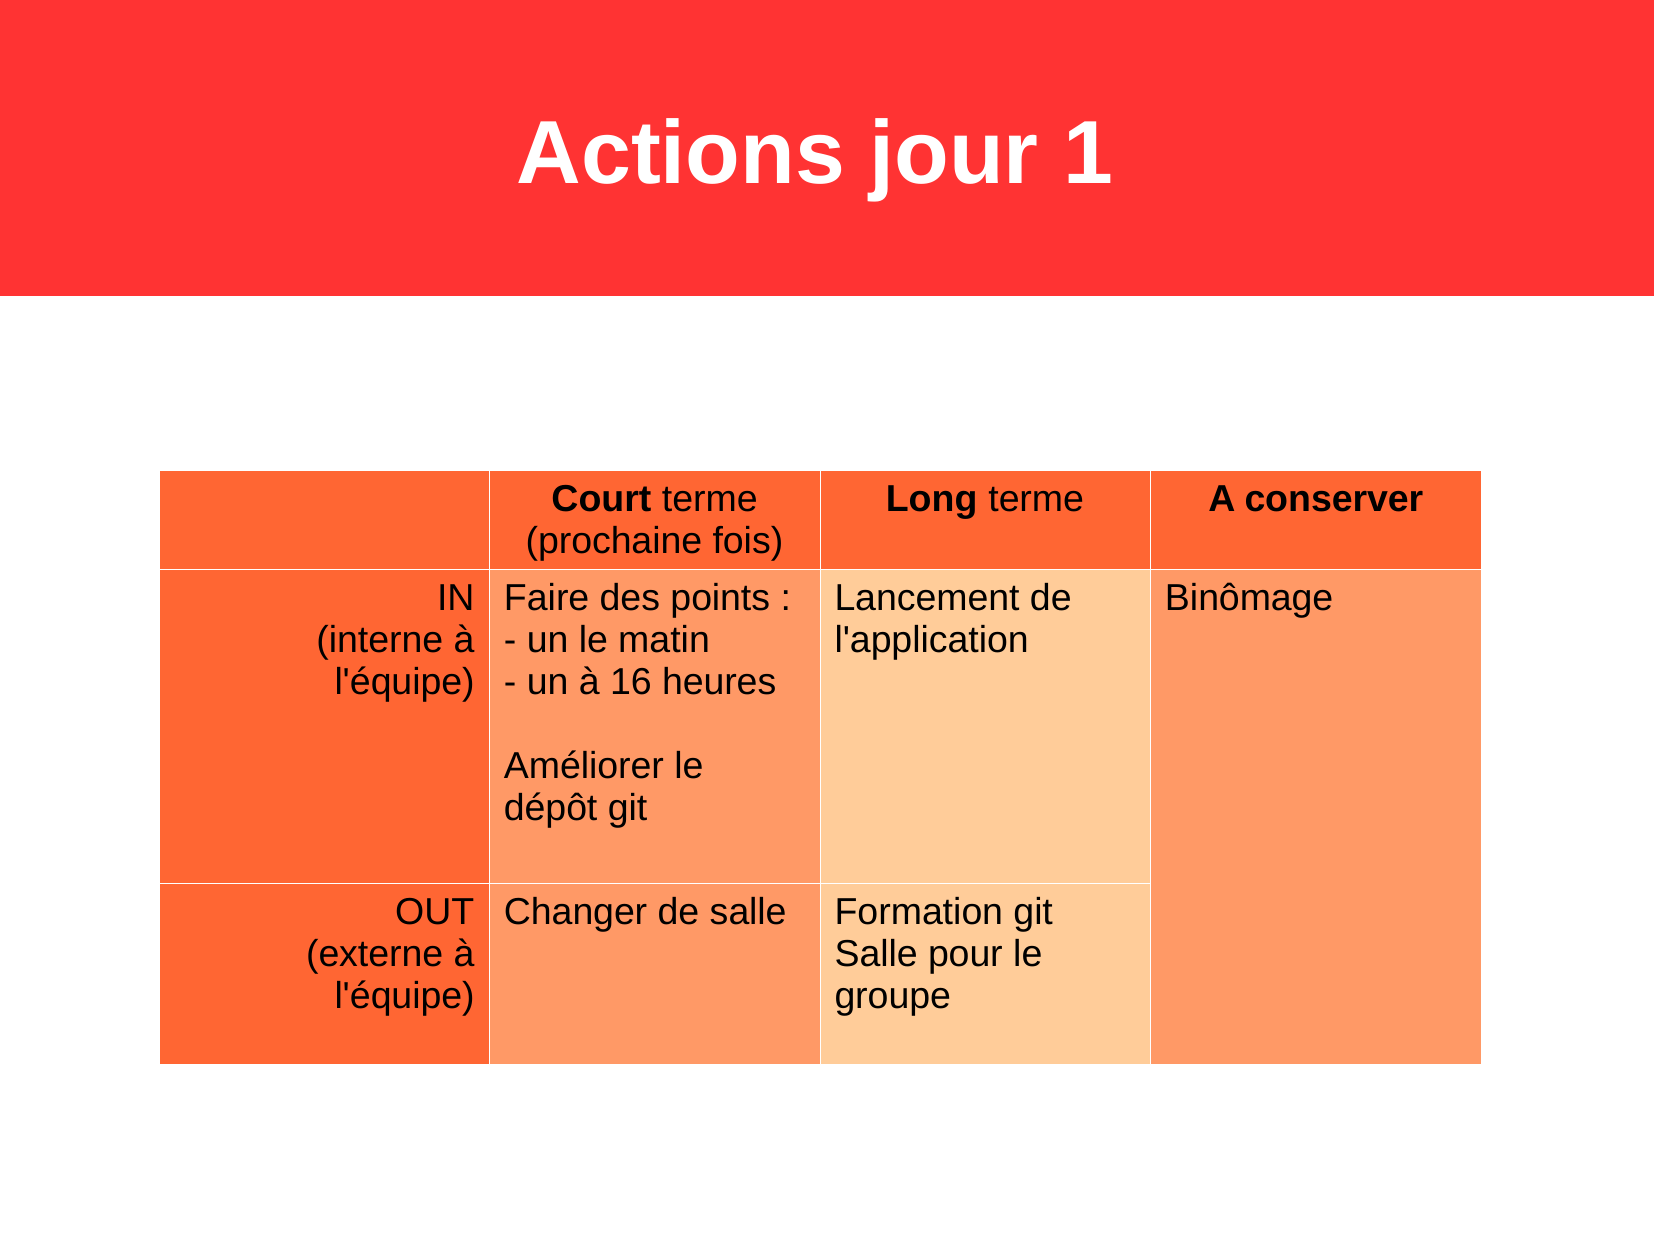

# Actions jour 1
| | Court terme (prochaine fois) | Long terme | A conserver |
| --- | --- | --- | --- |
| IN (interne à l'équipe) | Faire des points : - un le matin - un à 16 heures Améliorer le dépôt git | Lancement de l'application | Binômage |
| OUT (externe à l'équipe) | Changer de salle | Formation git Salle pour le groupe | |